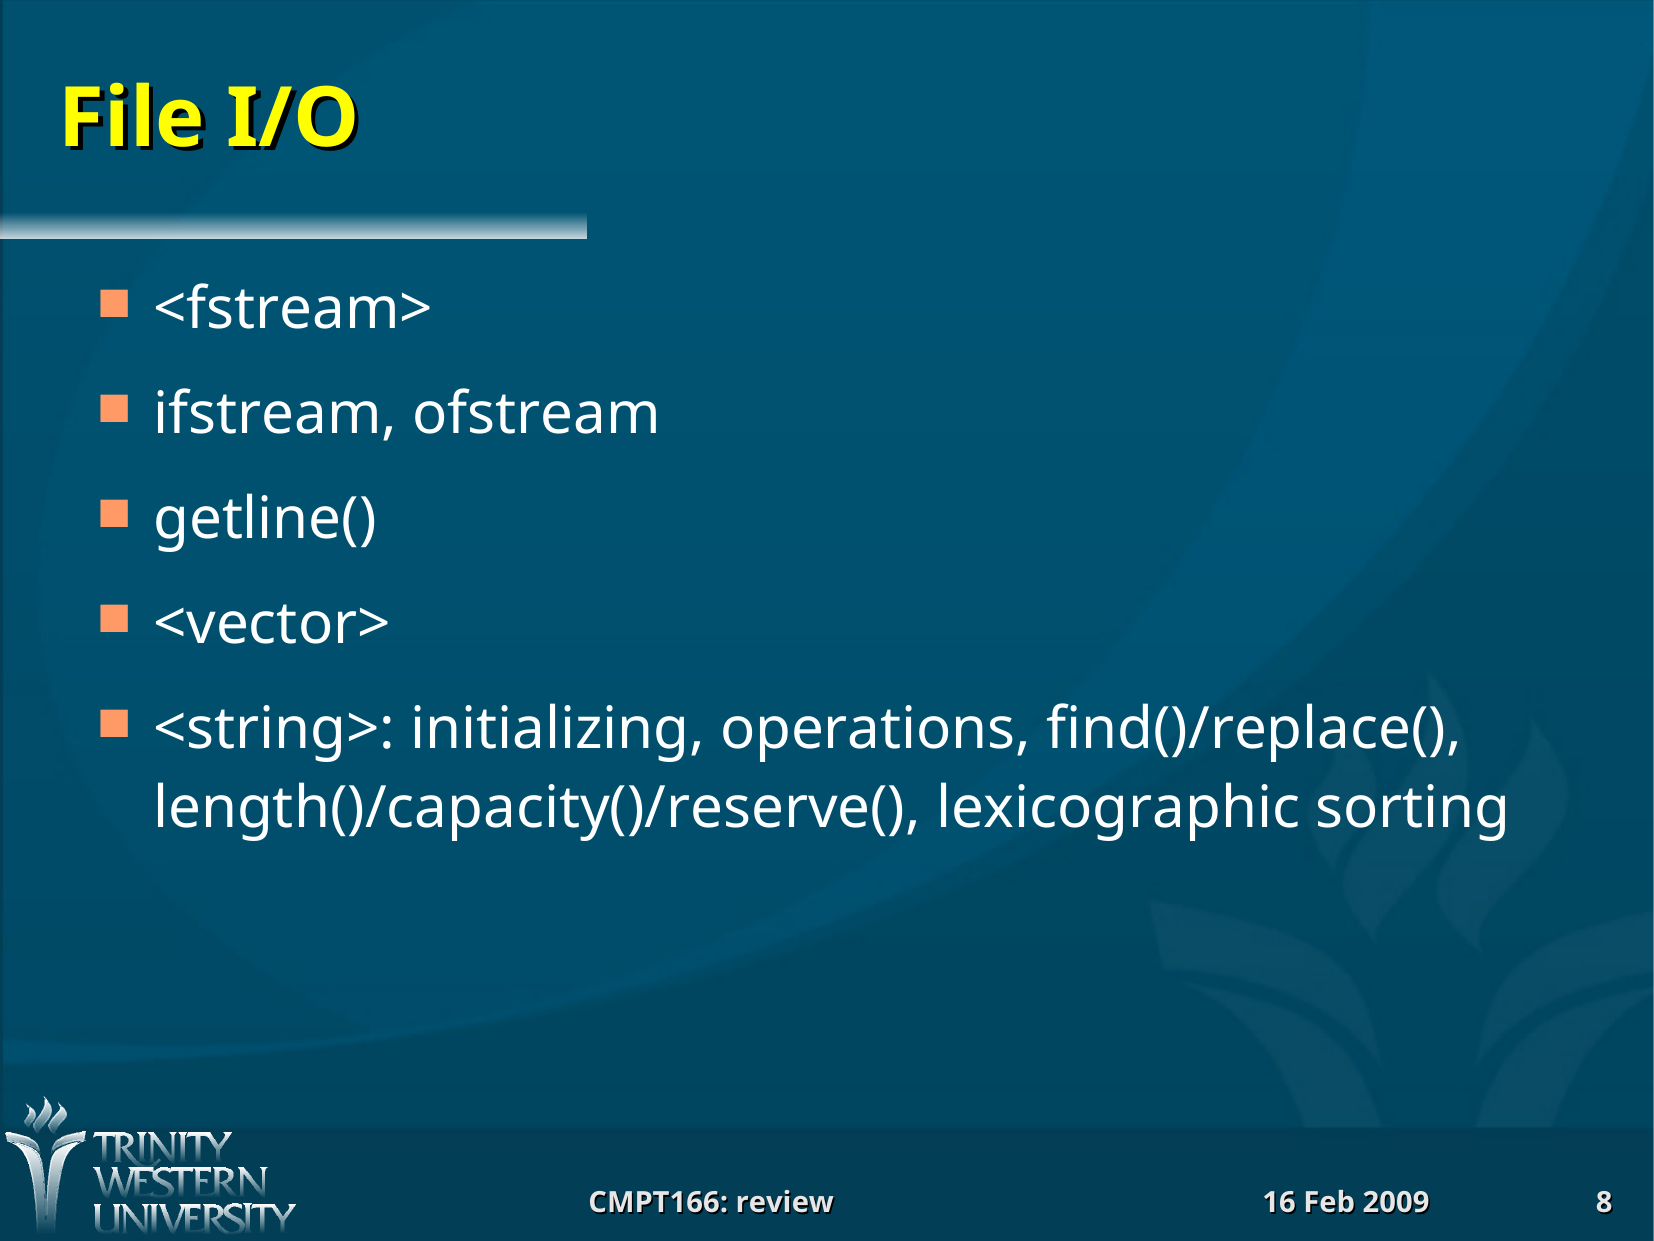

# File I/O
<fstream>
ifstream, ofstream
getline()
<vector>
<string>: initializing, operations, find()/replace(), length()/capacity()/reserve(), lexicographic sorting
CMPT166: review
16 Feb 2009
8